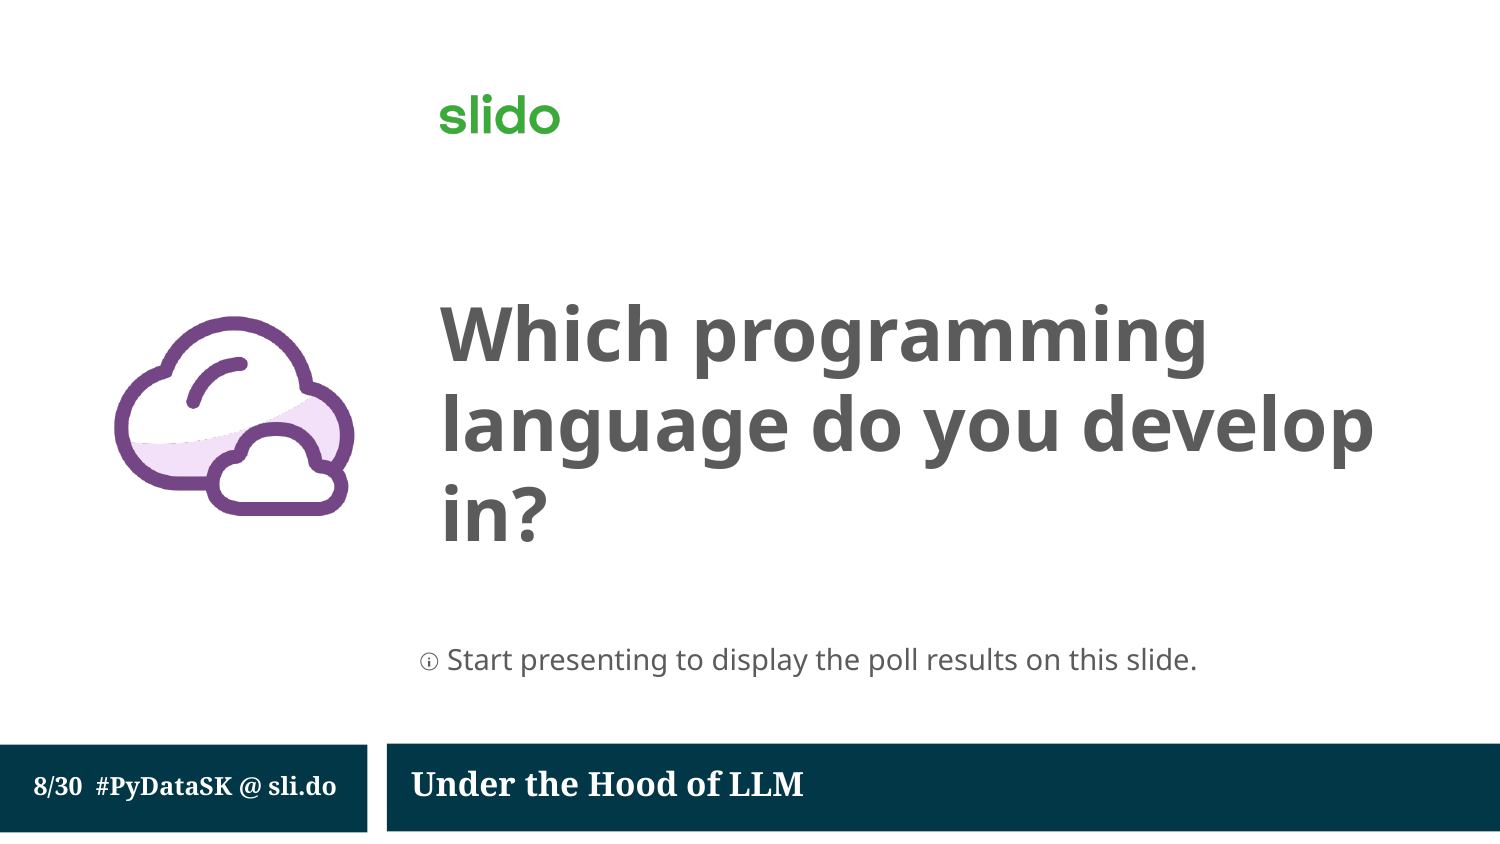

Which programming language do you develop in?
ⓘ Start presenting to display the poll results on this slide.
Under the Hood of LLM
8/30 #PyDataSK @ sli.do